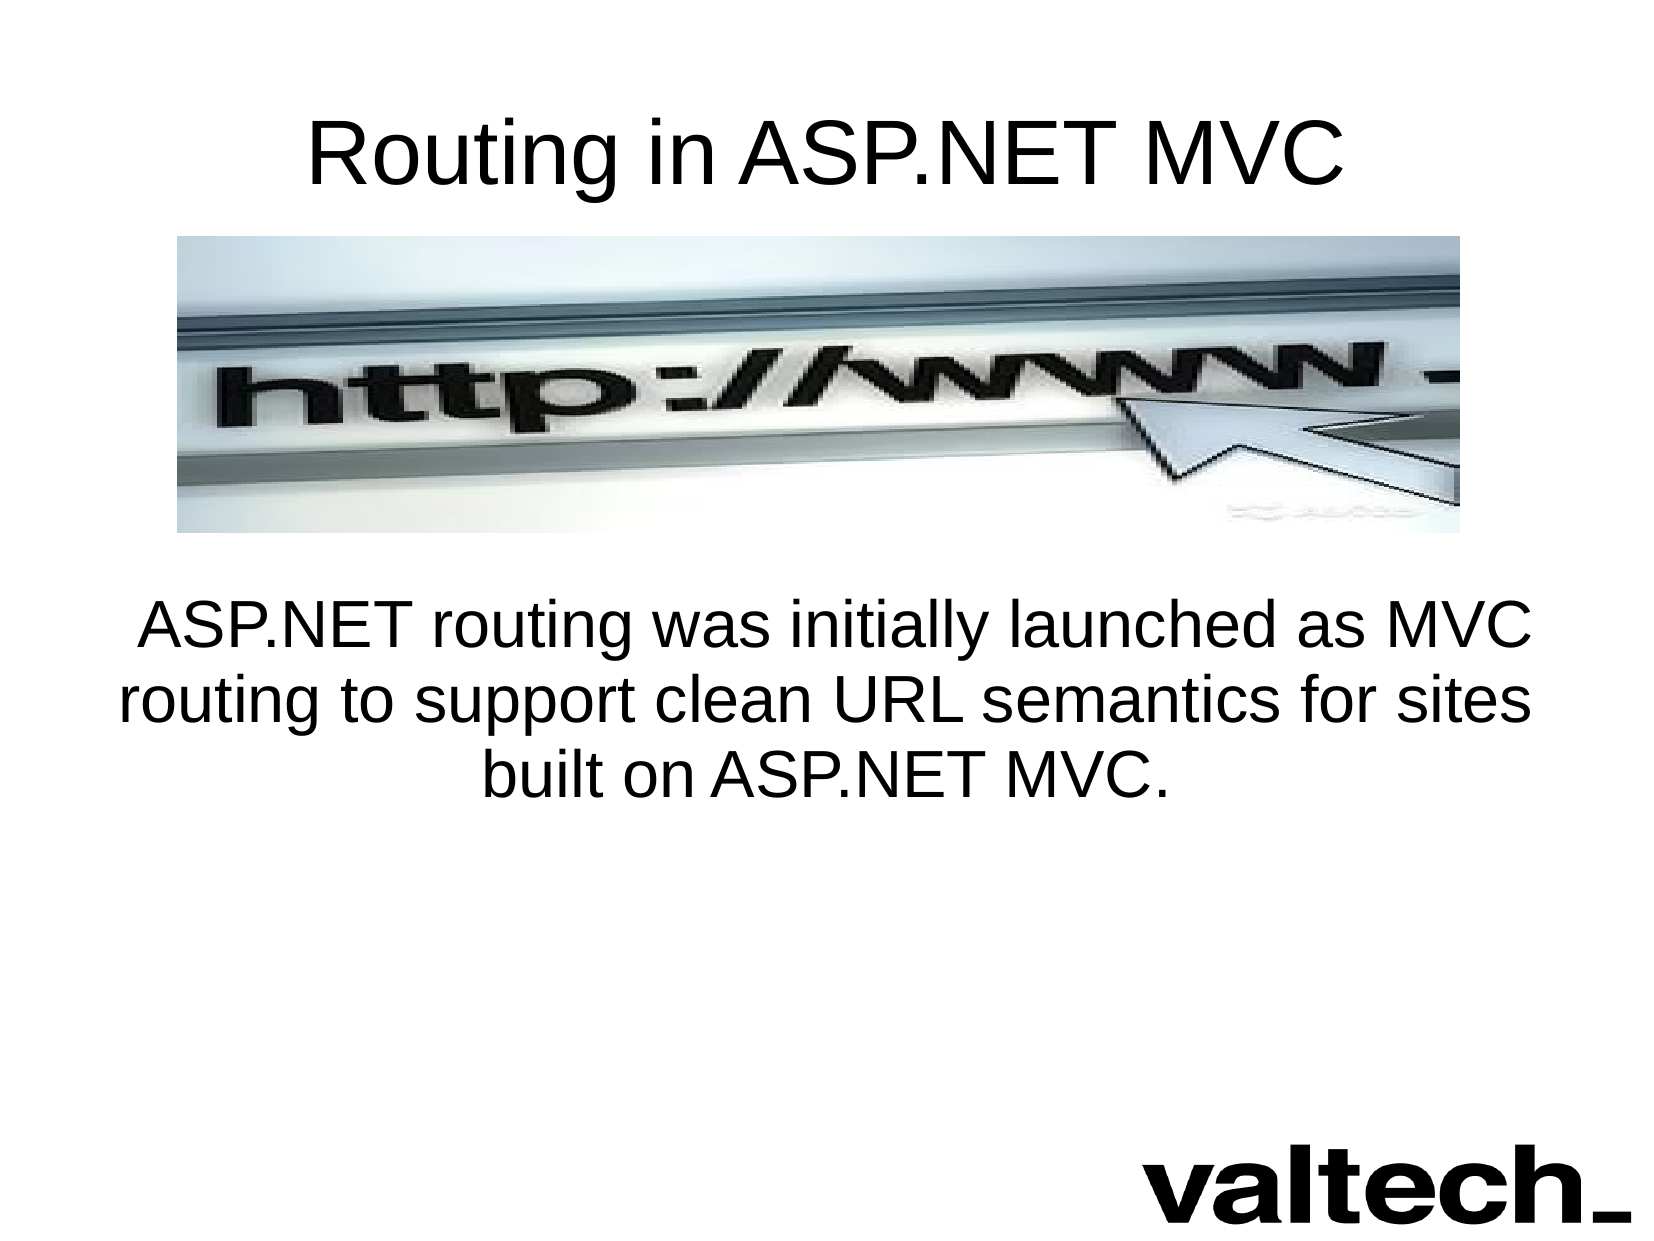

# Routing in ASP.NET MVC
 ASP.NET routing was initially launched as MVC routing to support clean URL semantics for sites built on ASP.NET MVC.